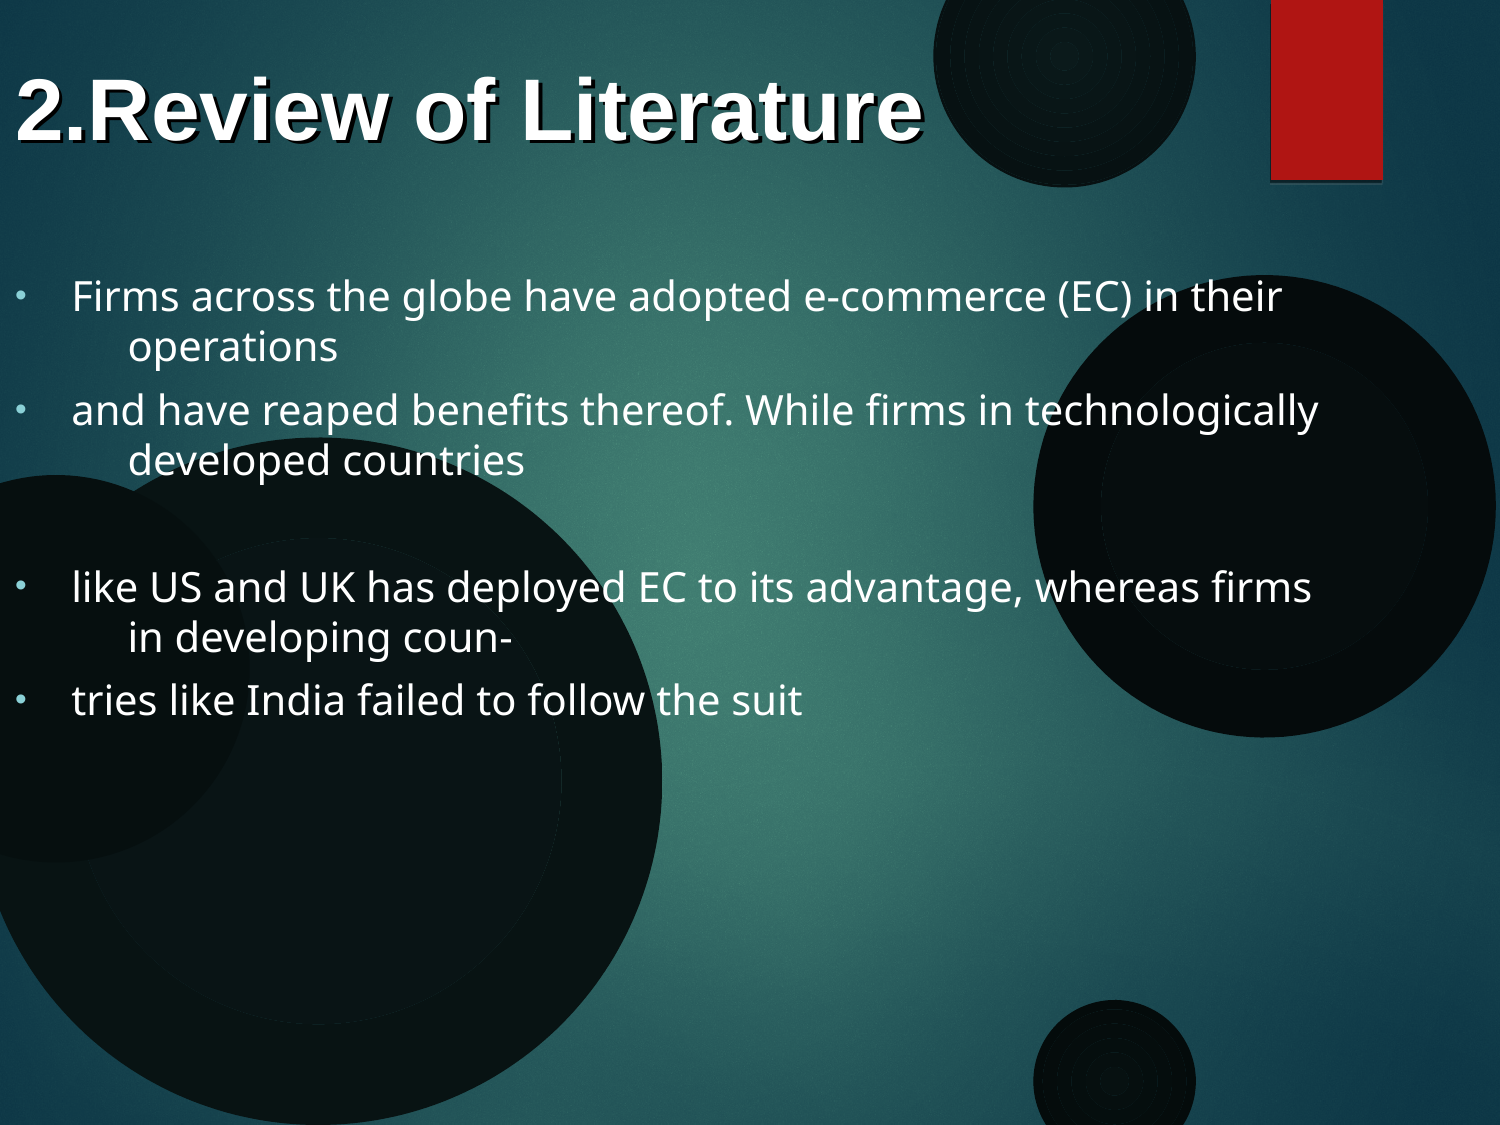

# 2.Review of Literature
Firms across the globe have adopted e-commerce (EC) in their operations
and have reaped benefits thereof. While firms in technologically developed countries
like US and UK has deployed EC to its advantage, whereas firms in developing coun-
tries like India failed to follow the suit